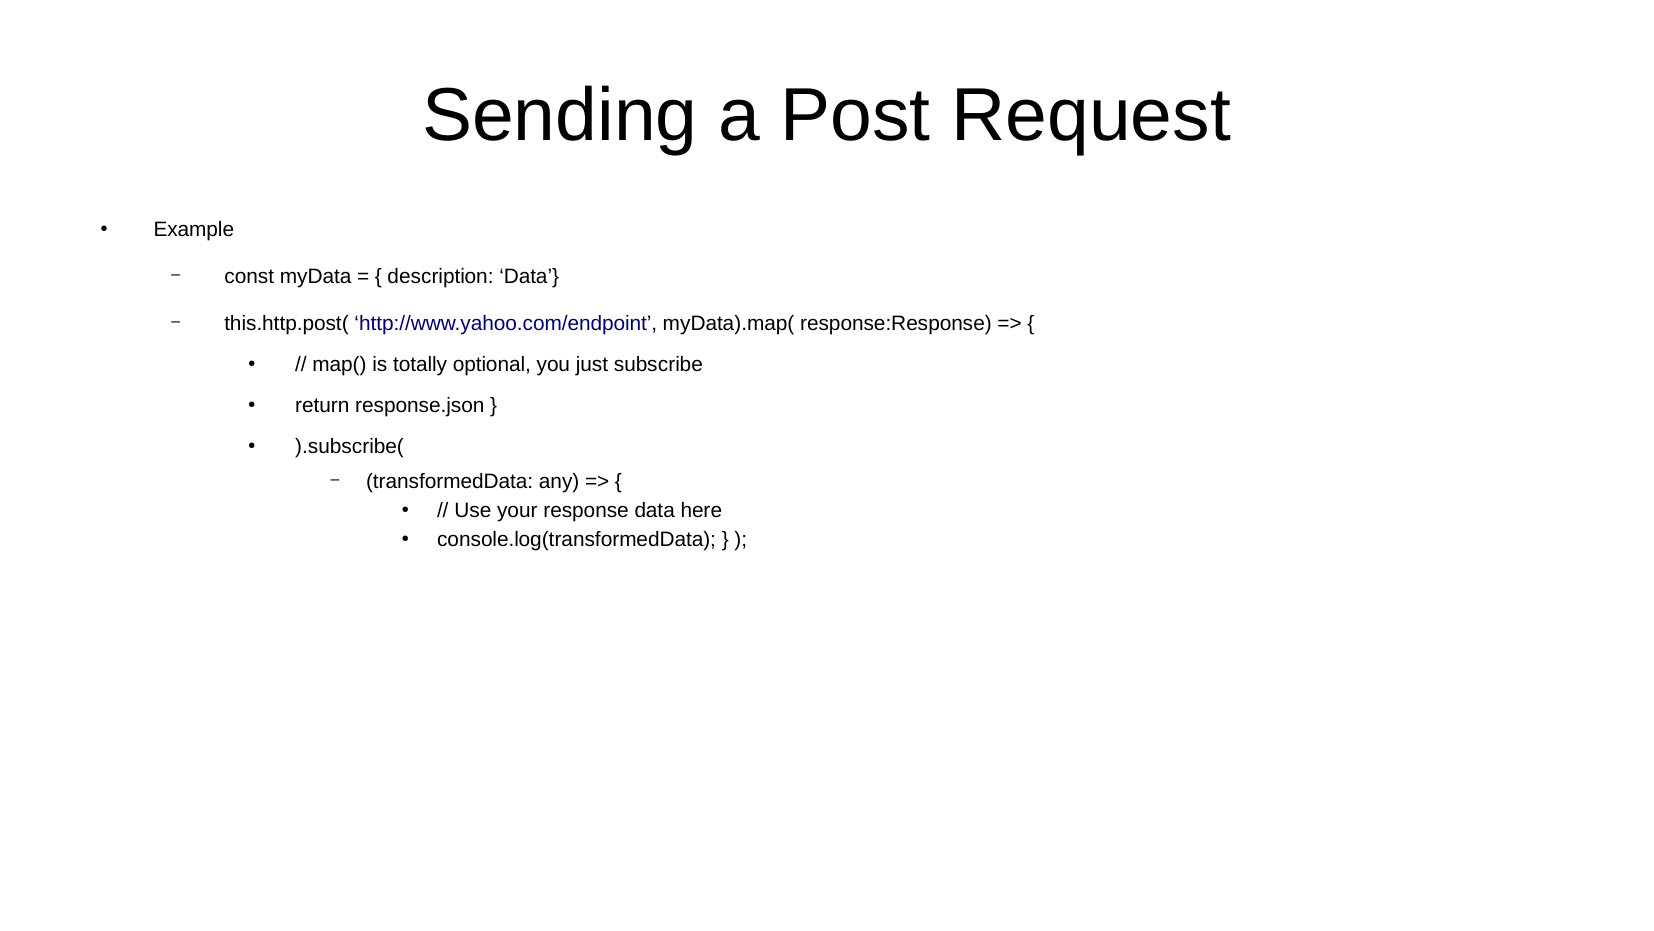

# Sending a Post Request
Example
const myData = { description: ‘Data’}
this.http.post( ‘http://www.yahoo.com/endpoint’, myData).map( response:Response) => {
// map() is totally optional, you just subscribe
return response.json }
).subscribe(
(transformedData: any) => {
// Use your response data here
console.log(transformedData); } );